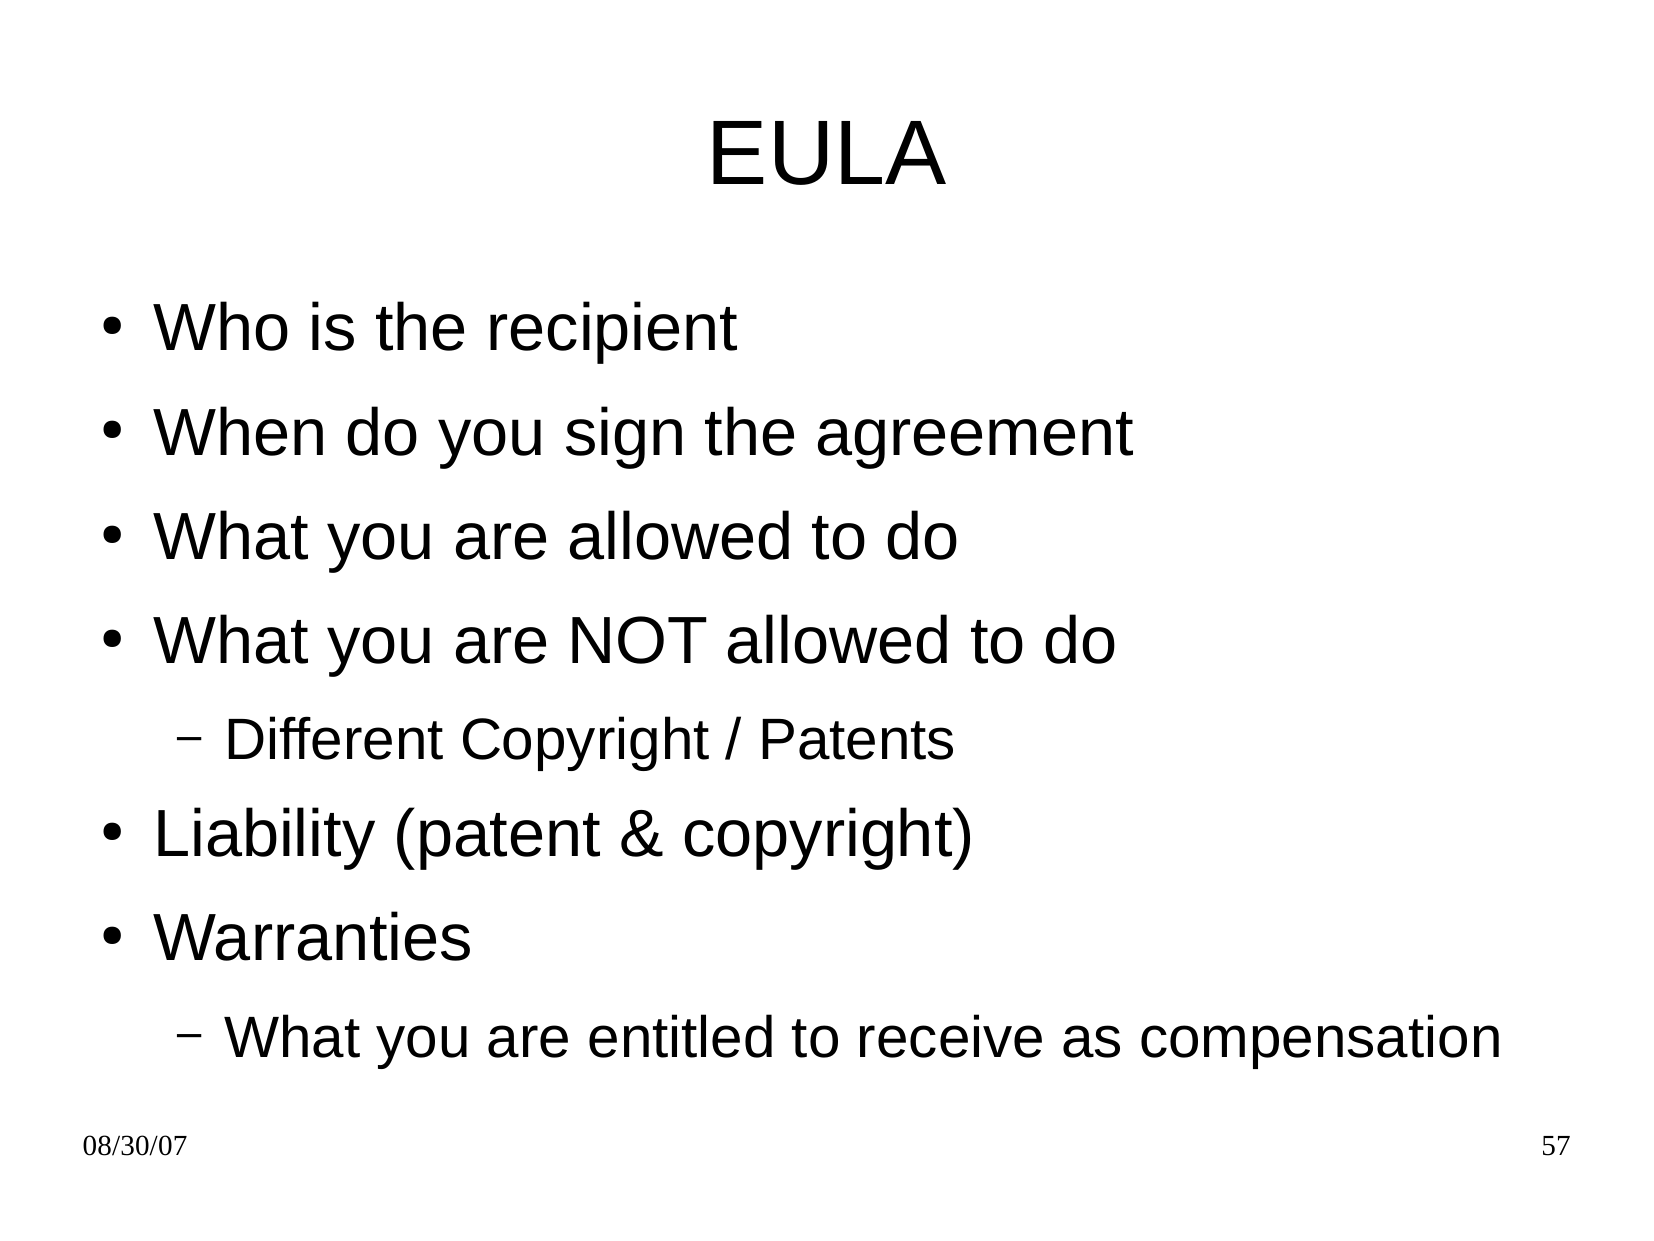

# EULA
Who is the recipient
When do you sign the agreement
What you are allowed to do
What you are NOT allowed to do
Different Copyright / Patents
Liability (patent & copyright)
Warranties
What you are entitled to receive as compensation
08/30/07
57